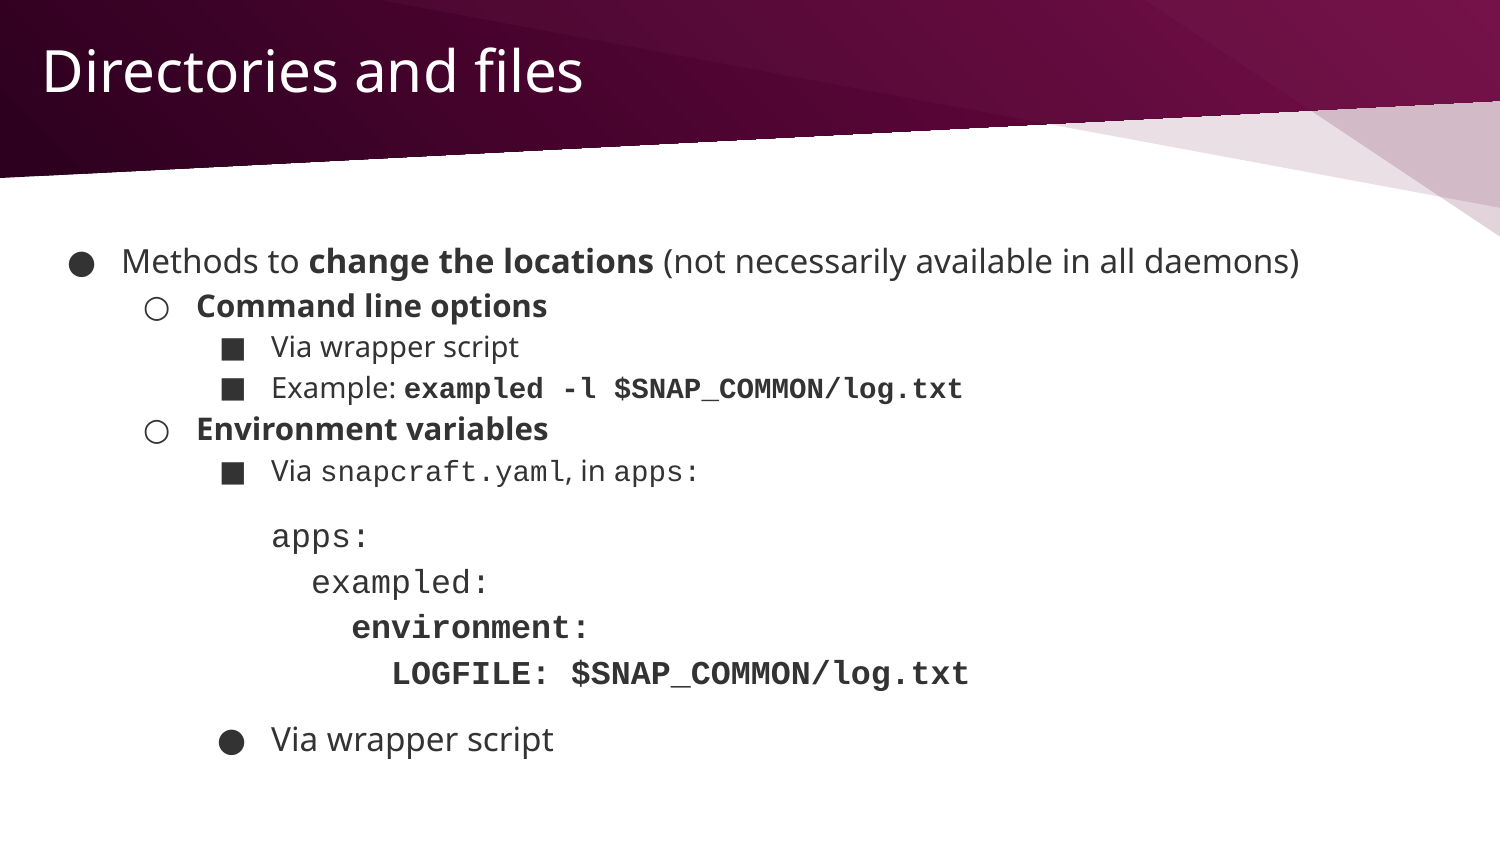

Directories and files
# Methods to change the locations (not necessarily available in all daemons)
Command line options
Via wrapper script
Example: exampled -l $SNAP_COMMON/log.txt
Environment variables
Via snapcraft.yaml, in apps:
apps:
 exampled:
 environment:
 LOGFILE: $SNAP_COMMON/log.txt
Via wrapper script